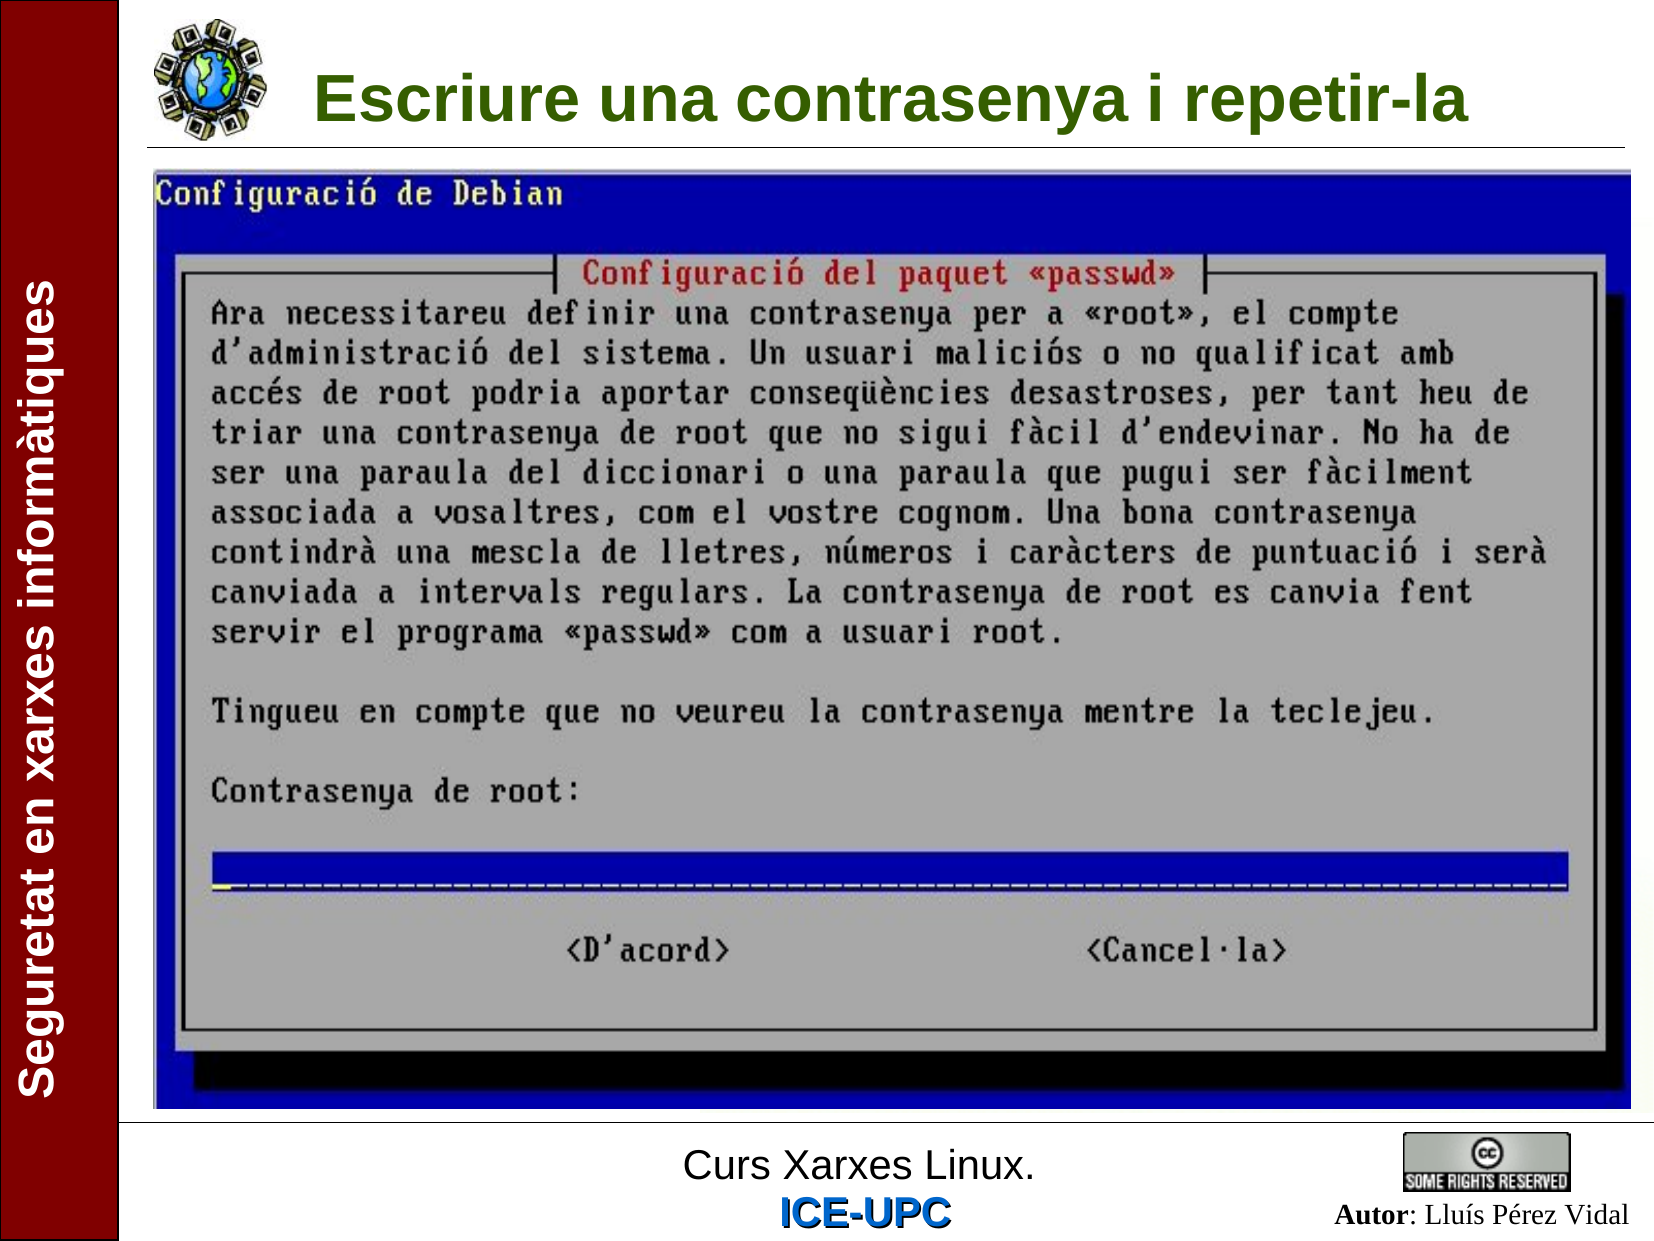

# Escriure una contrasenya i repetir-la
 Croquis d'arquitectura mostrant les 3 zones